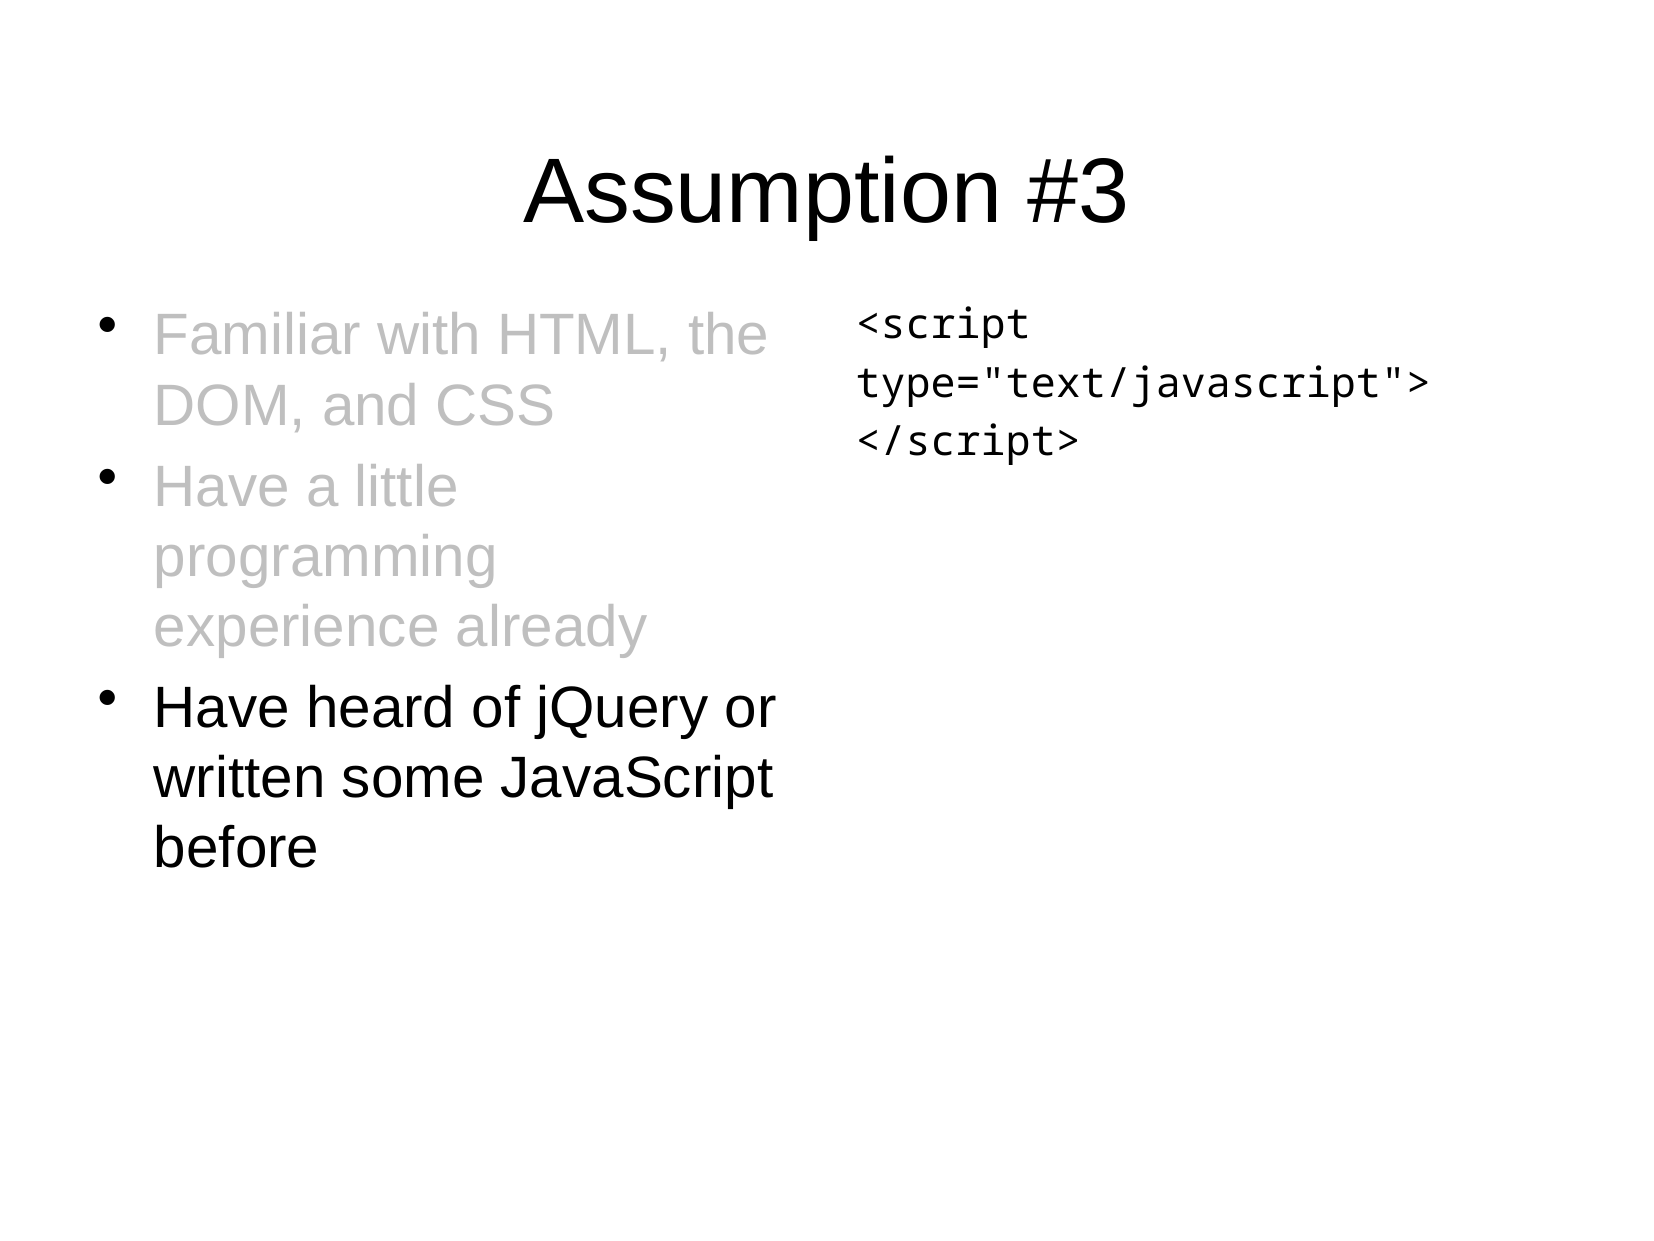

# Assumption #3
Familiar with HTML, the DOM, and CSS
Have a little programming experience already
Have heard of jQuery or written some JavaScript before
<script
type="text/javascript">
</script>